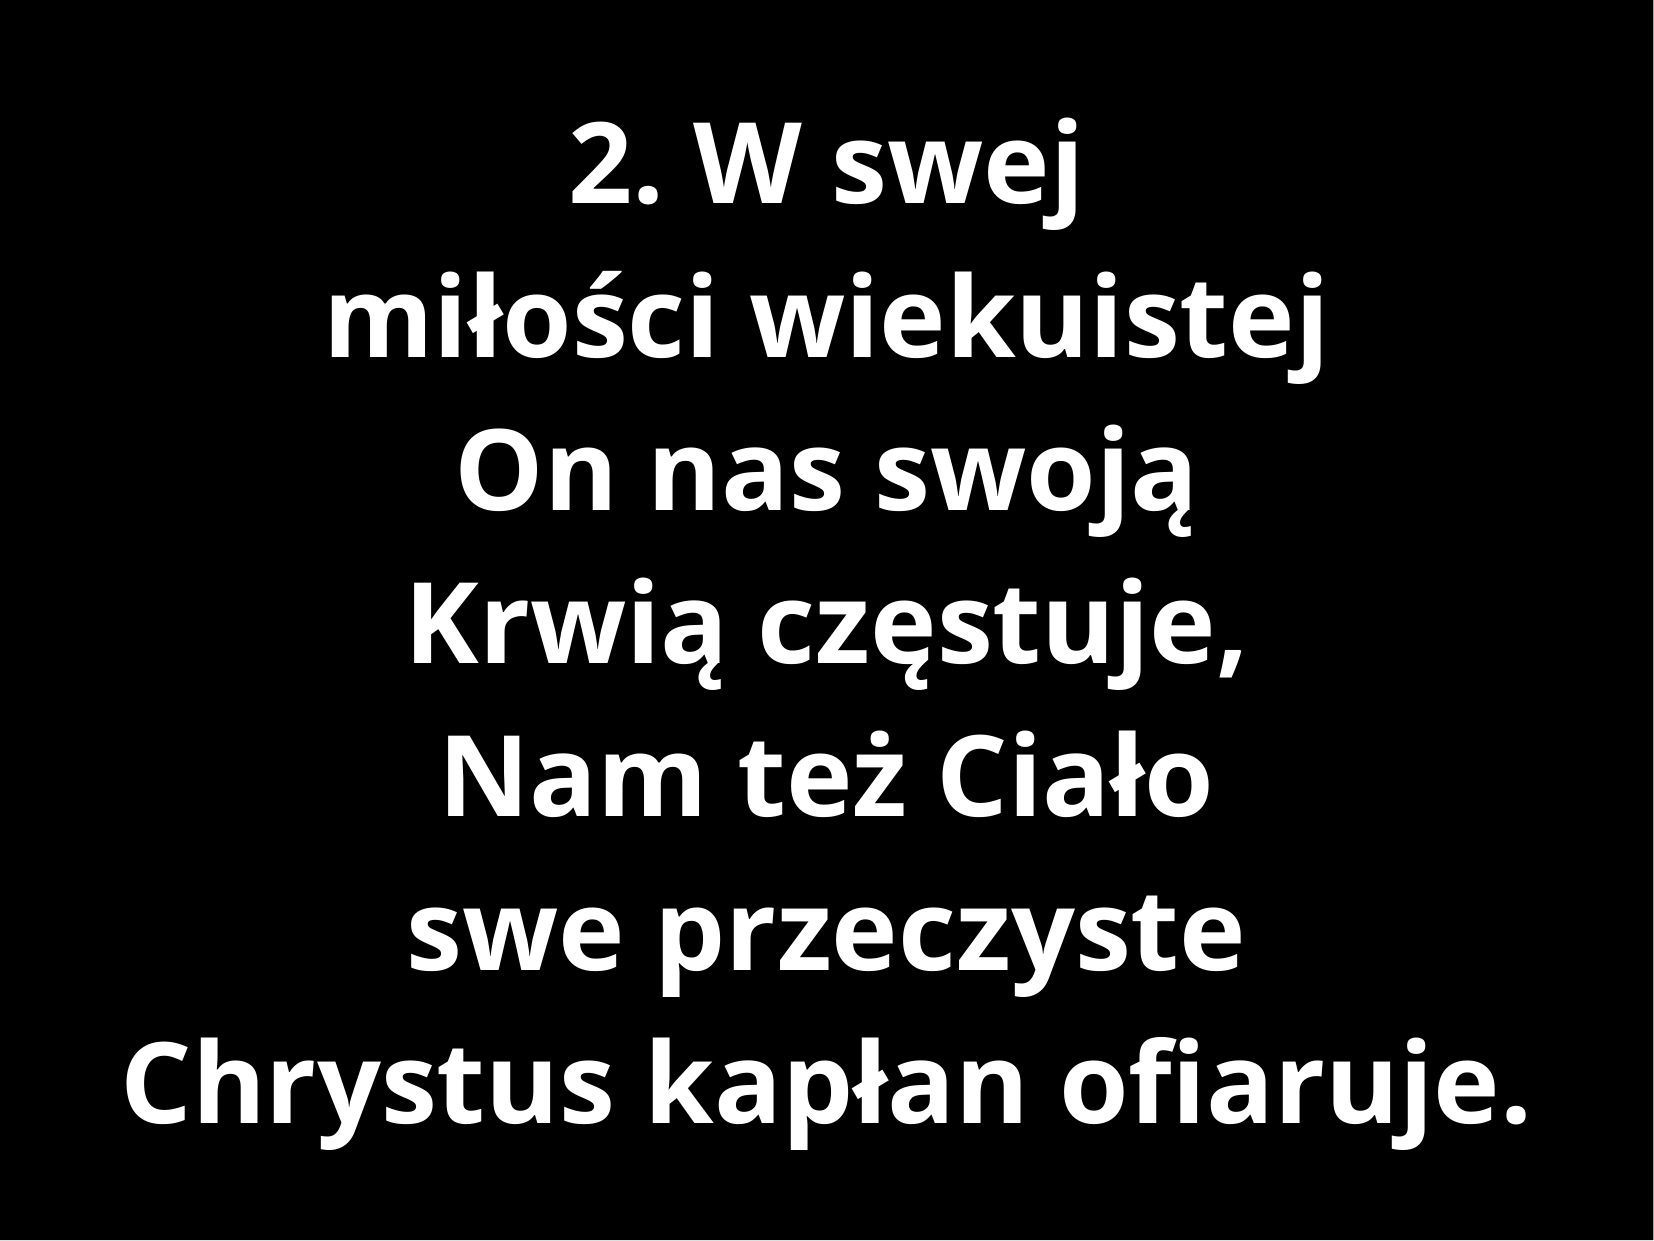

# 2. W swej miłości wiekuistej On nas swoją Krwią częstuje, Nam też Ciało swe przeczyste Chrystus kapłan ofiaruje.